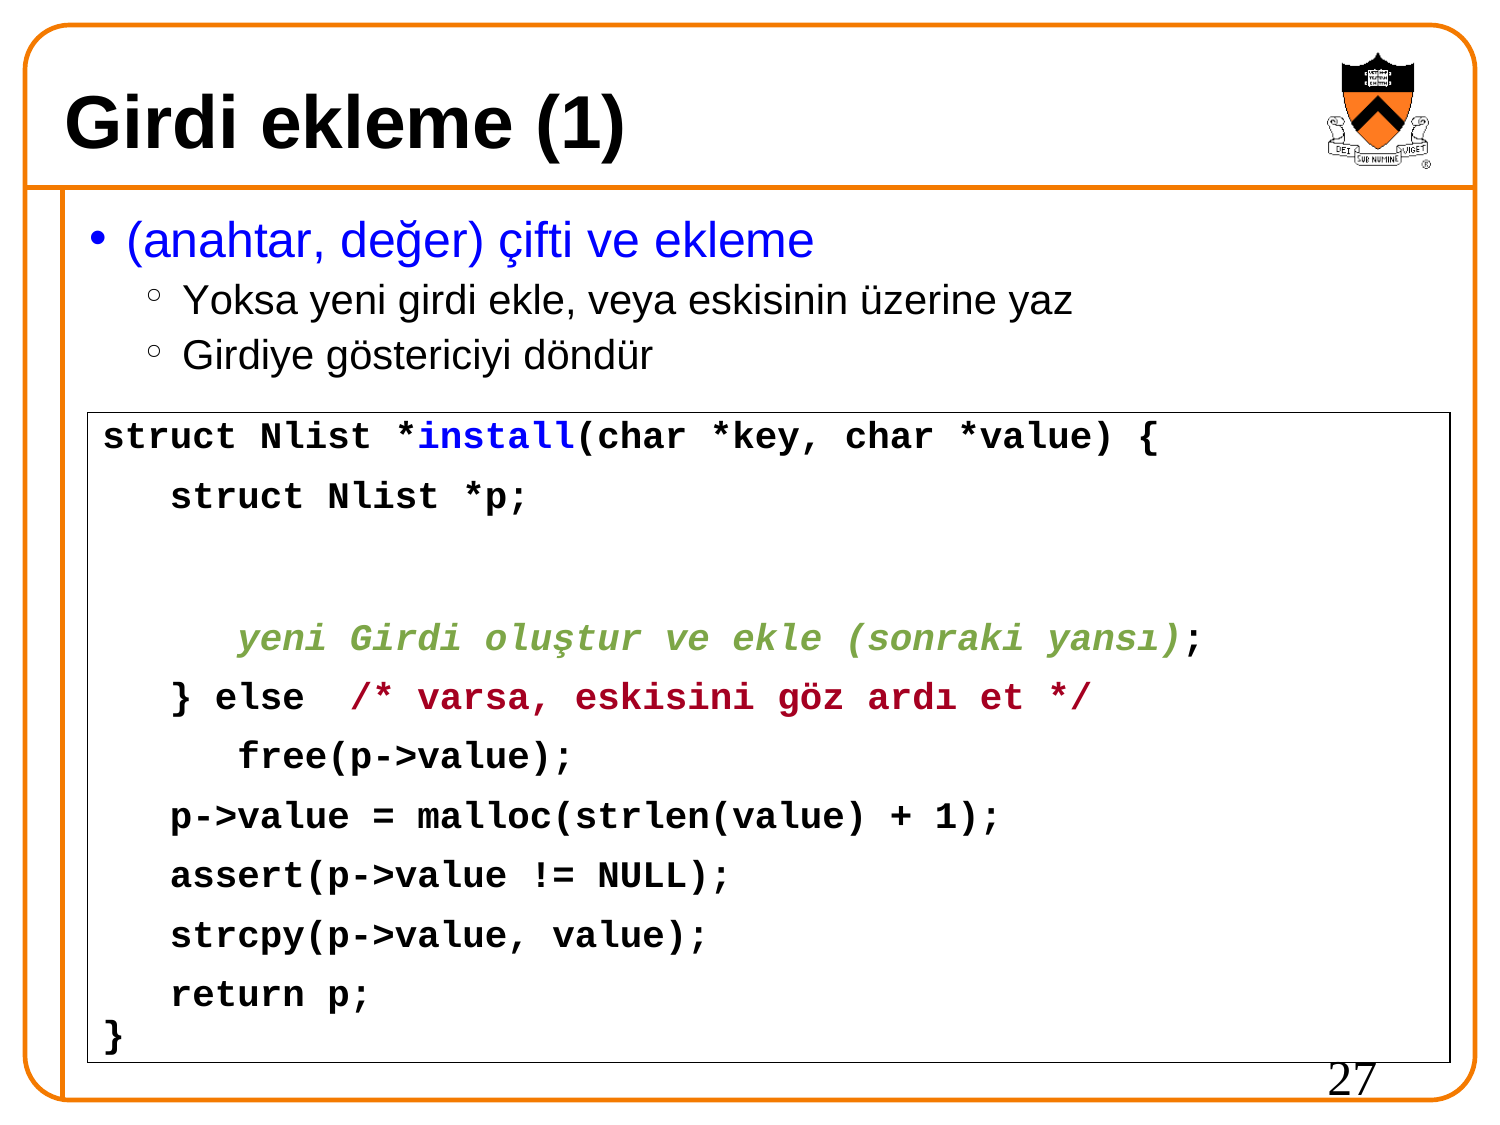

# Girdi ekleme (1)
(anahtar, değer) çifti ve ekleme
Yoksa yeni girdi ekle, veya eskisinin üzerine yaz
Girdiye göstericiyi döndür
struct Nlist *install(char *key, char *value) {
 struct Nlist *p;
 if ((p = lookup(key)) == NULL) { /* not found */
 yeni Girdi oluştur ve ekle (sonraki yansı);
 } else /* varsa, eskisini göz ardı et */
 free(p->value);
 p->value = malloc(strlen(value) + 1);
 assert(p->value != NULL);
 strcpy(p->value, value);
 return p;
}
27